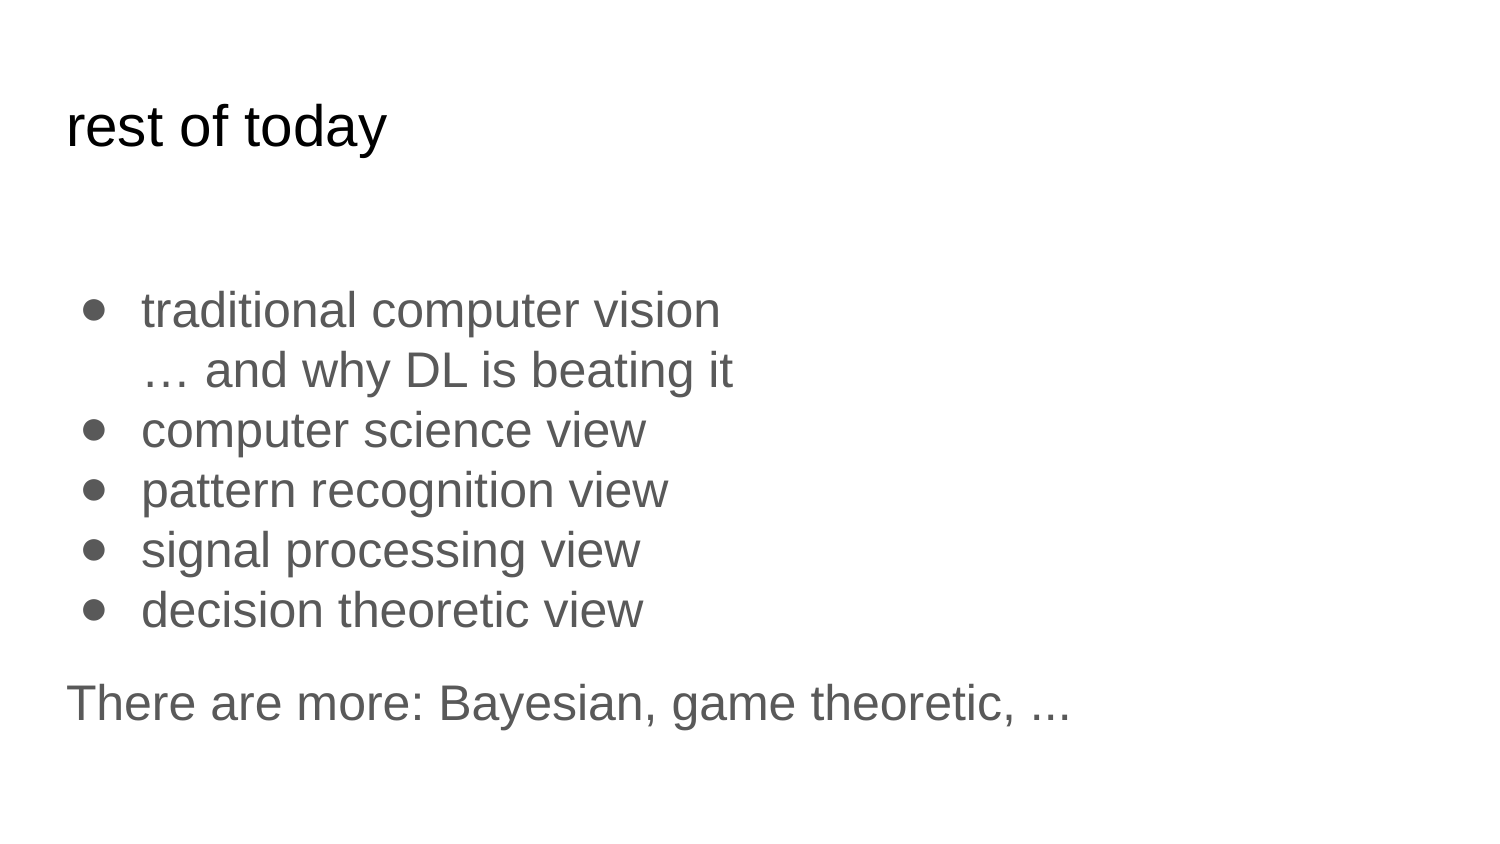

# rest of today
traditional computer vision
… and why DL is beating it
computer science view
pattern recognition view
signal processing view
decision theoretic view
There are more: Bayesian, game theoretic, ...